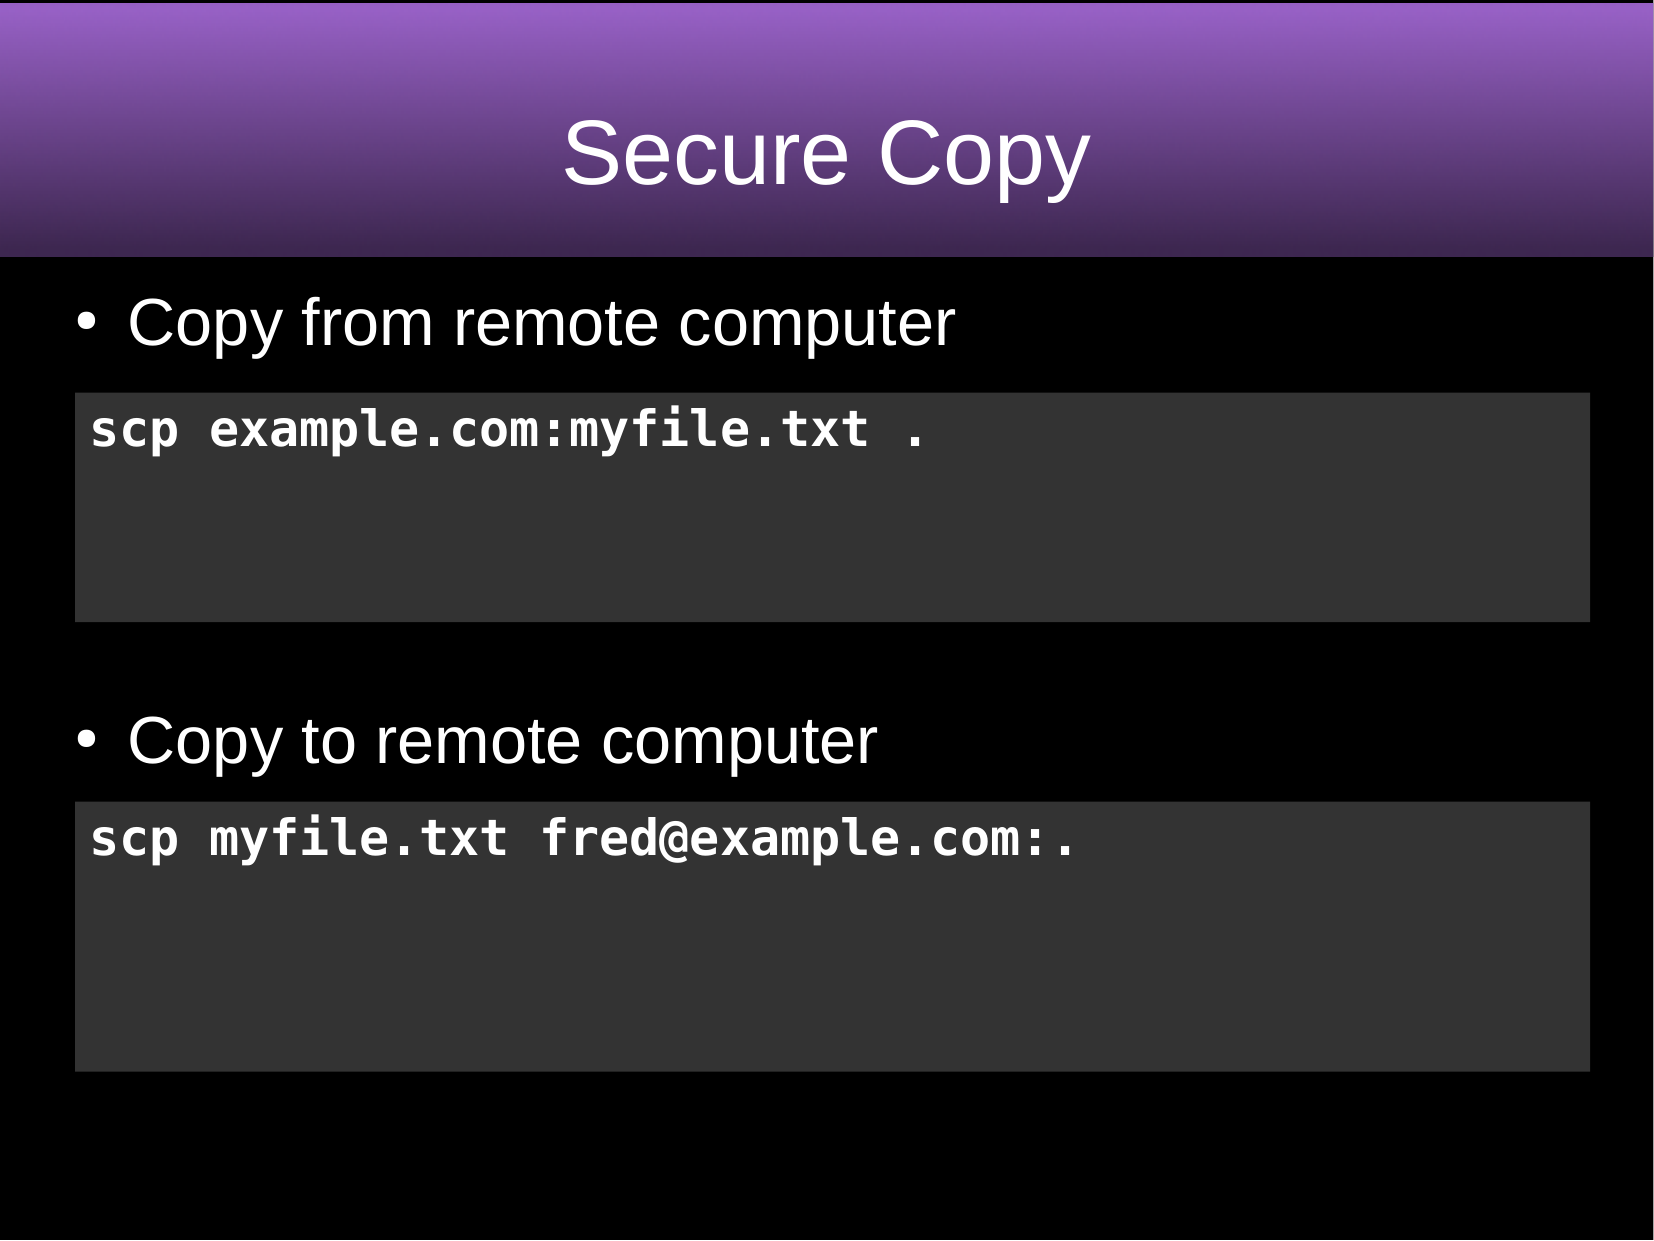

# Secure Copy
Copy from remote computer
Copy to remote computer
scp example.com:myfile.txt .
scp myfile.txt fred@example.com:.